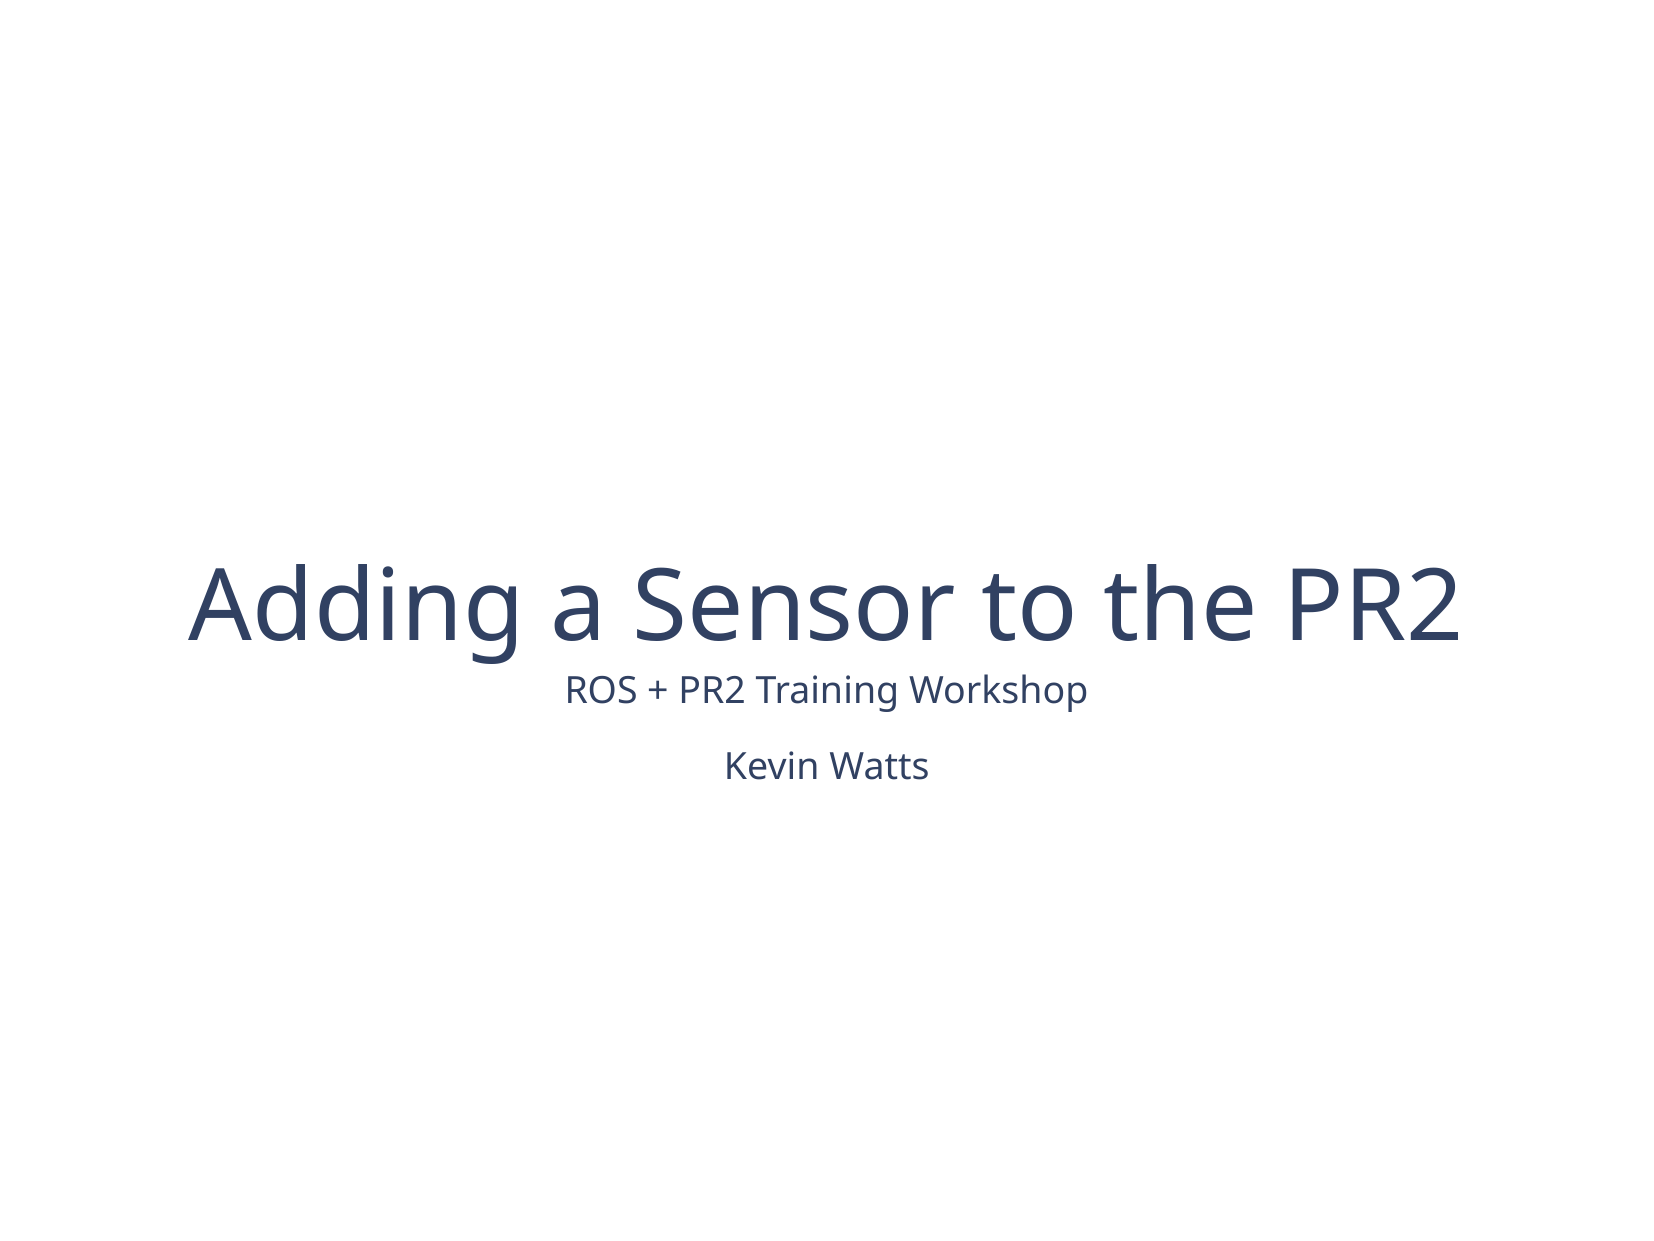

Adding a Sensor to the PR2
ROS + PR2 Training Workshop
Kevin Watts